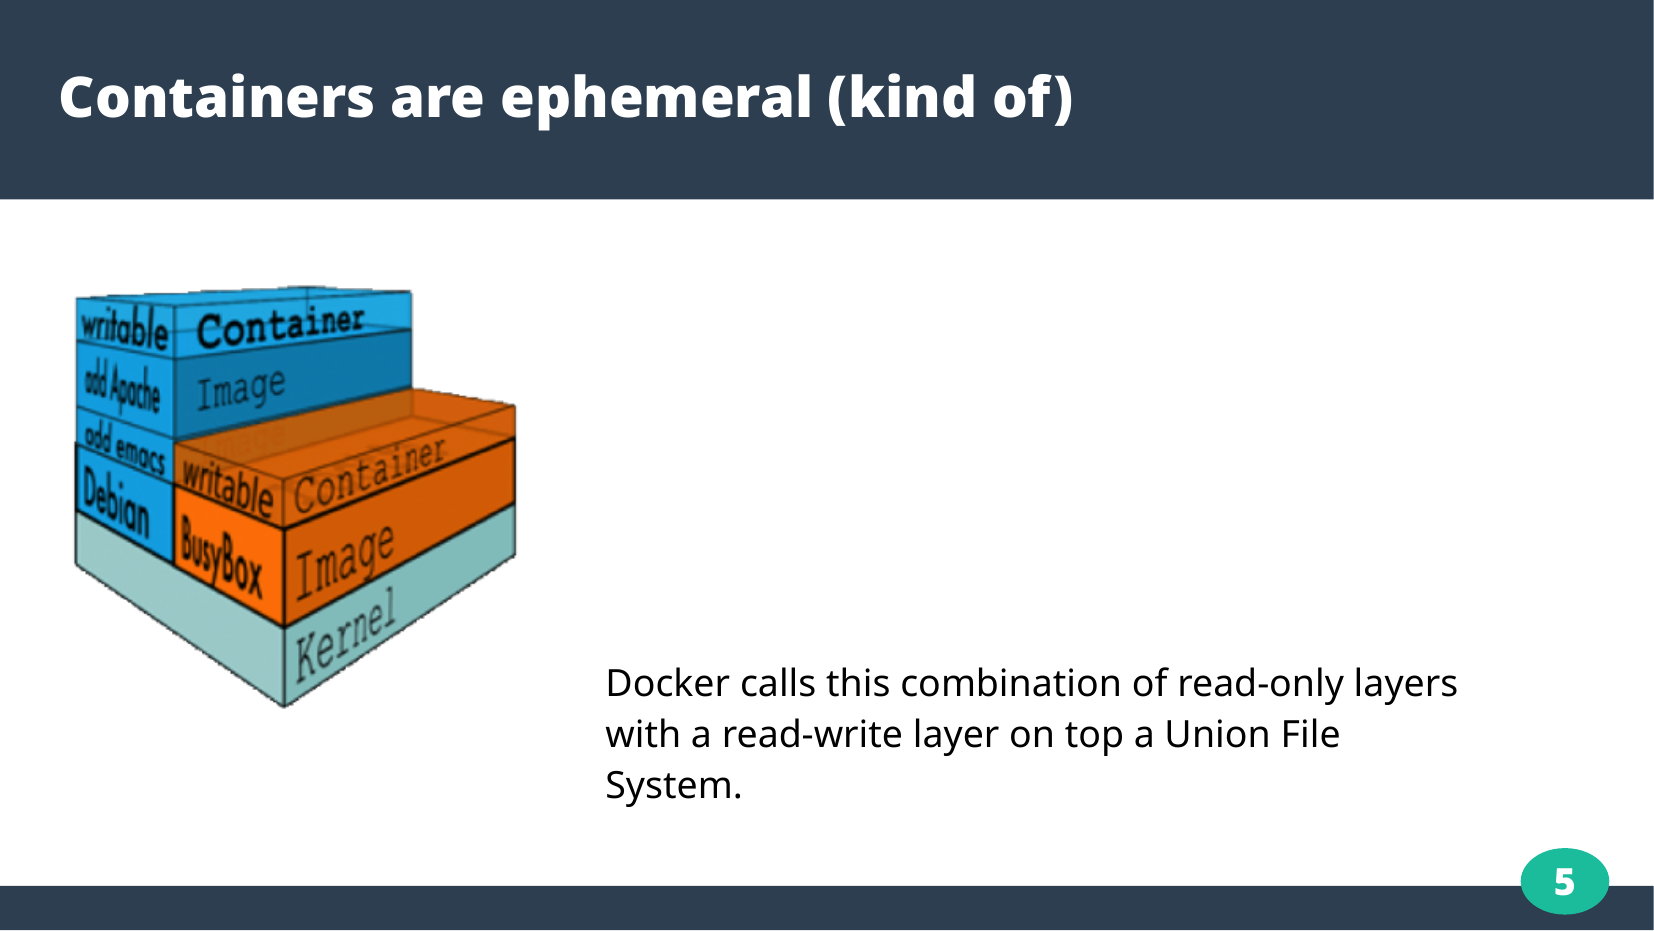

# Containers are ephemeral (kind of)
Docker calls this combination of read-only layers with a read-write layer on top a Union File System.
5